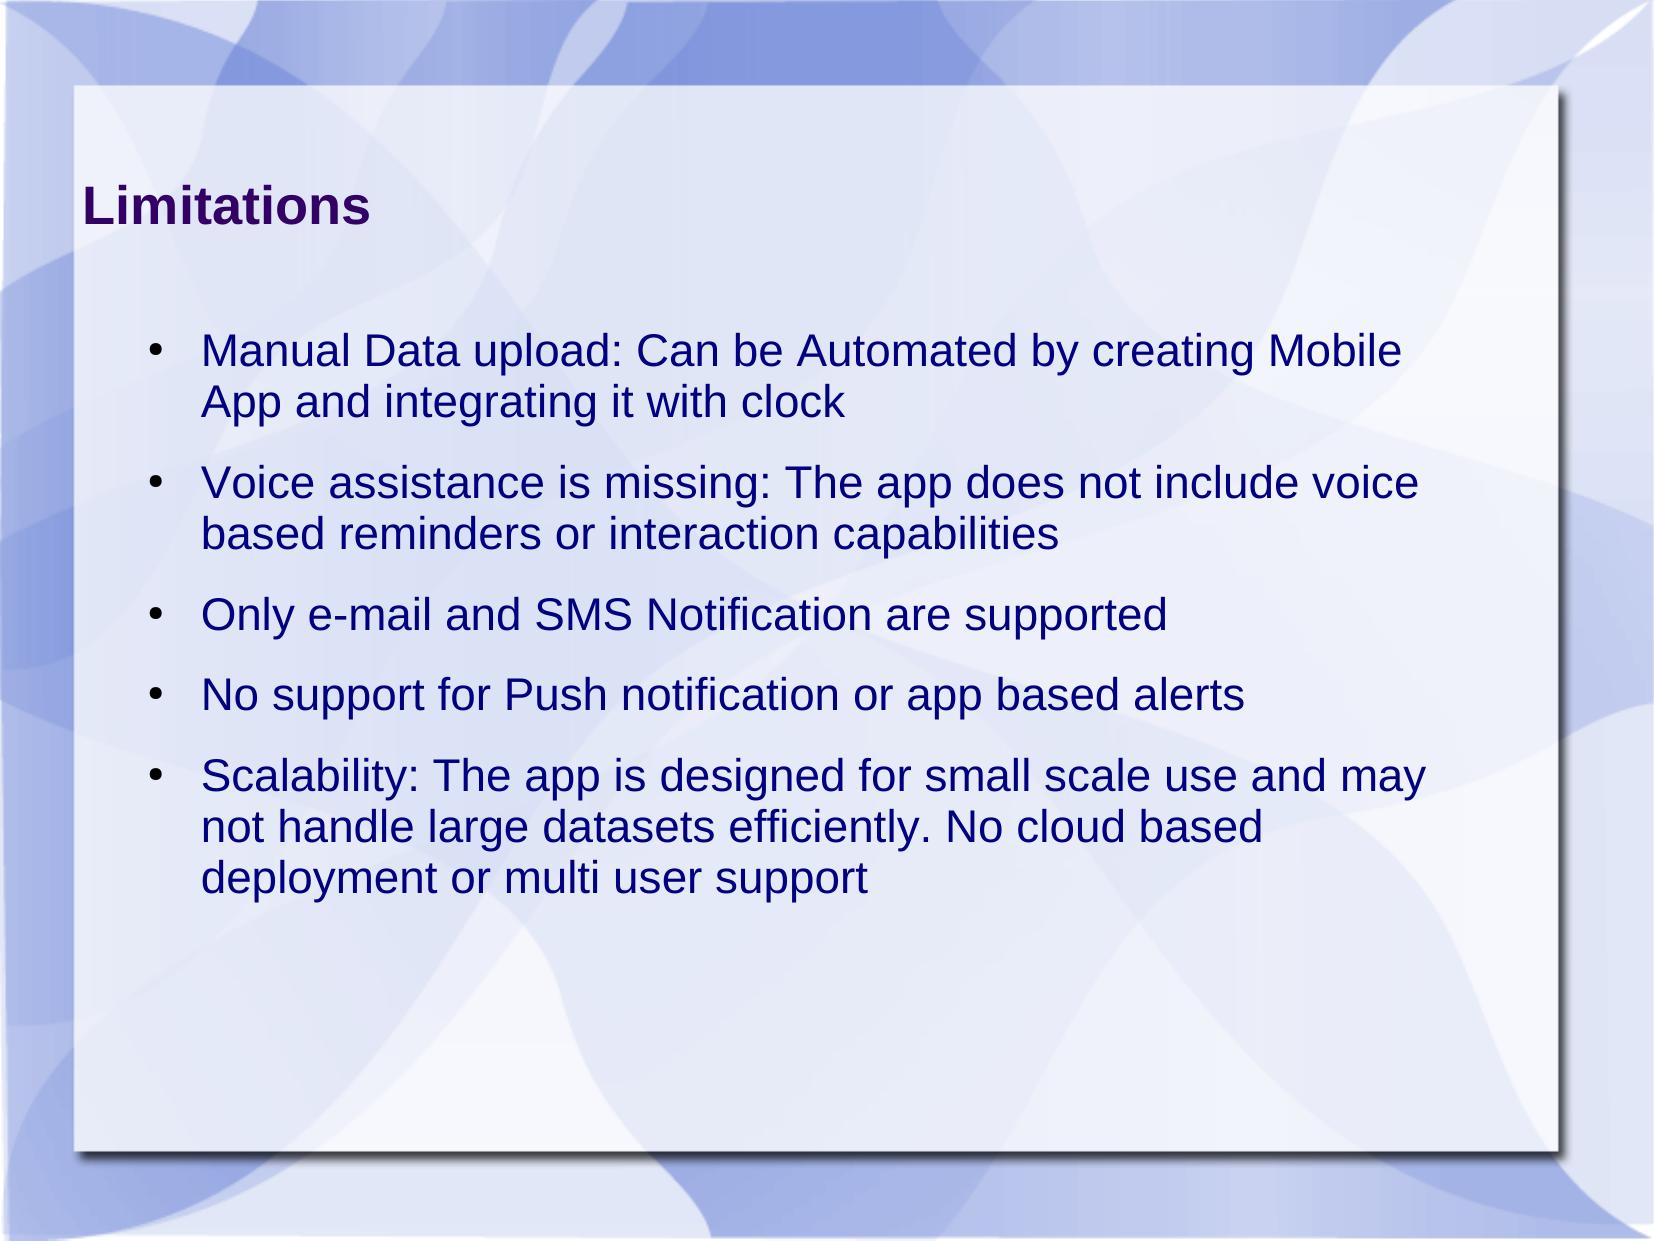

# Limitations
Manual Data upload: Can be Automated by creating Mobile App and integrating it with clock
Voice assistance is missing: The app does not include voice based reminders or interaction capabilities
Only e-mail and SMS Notification are supported
No support for Push notification or app based alerts
Scalability: The app is designed for small scale use and may not handle large datasets efficiently. No cloud based deployment or multi user support